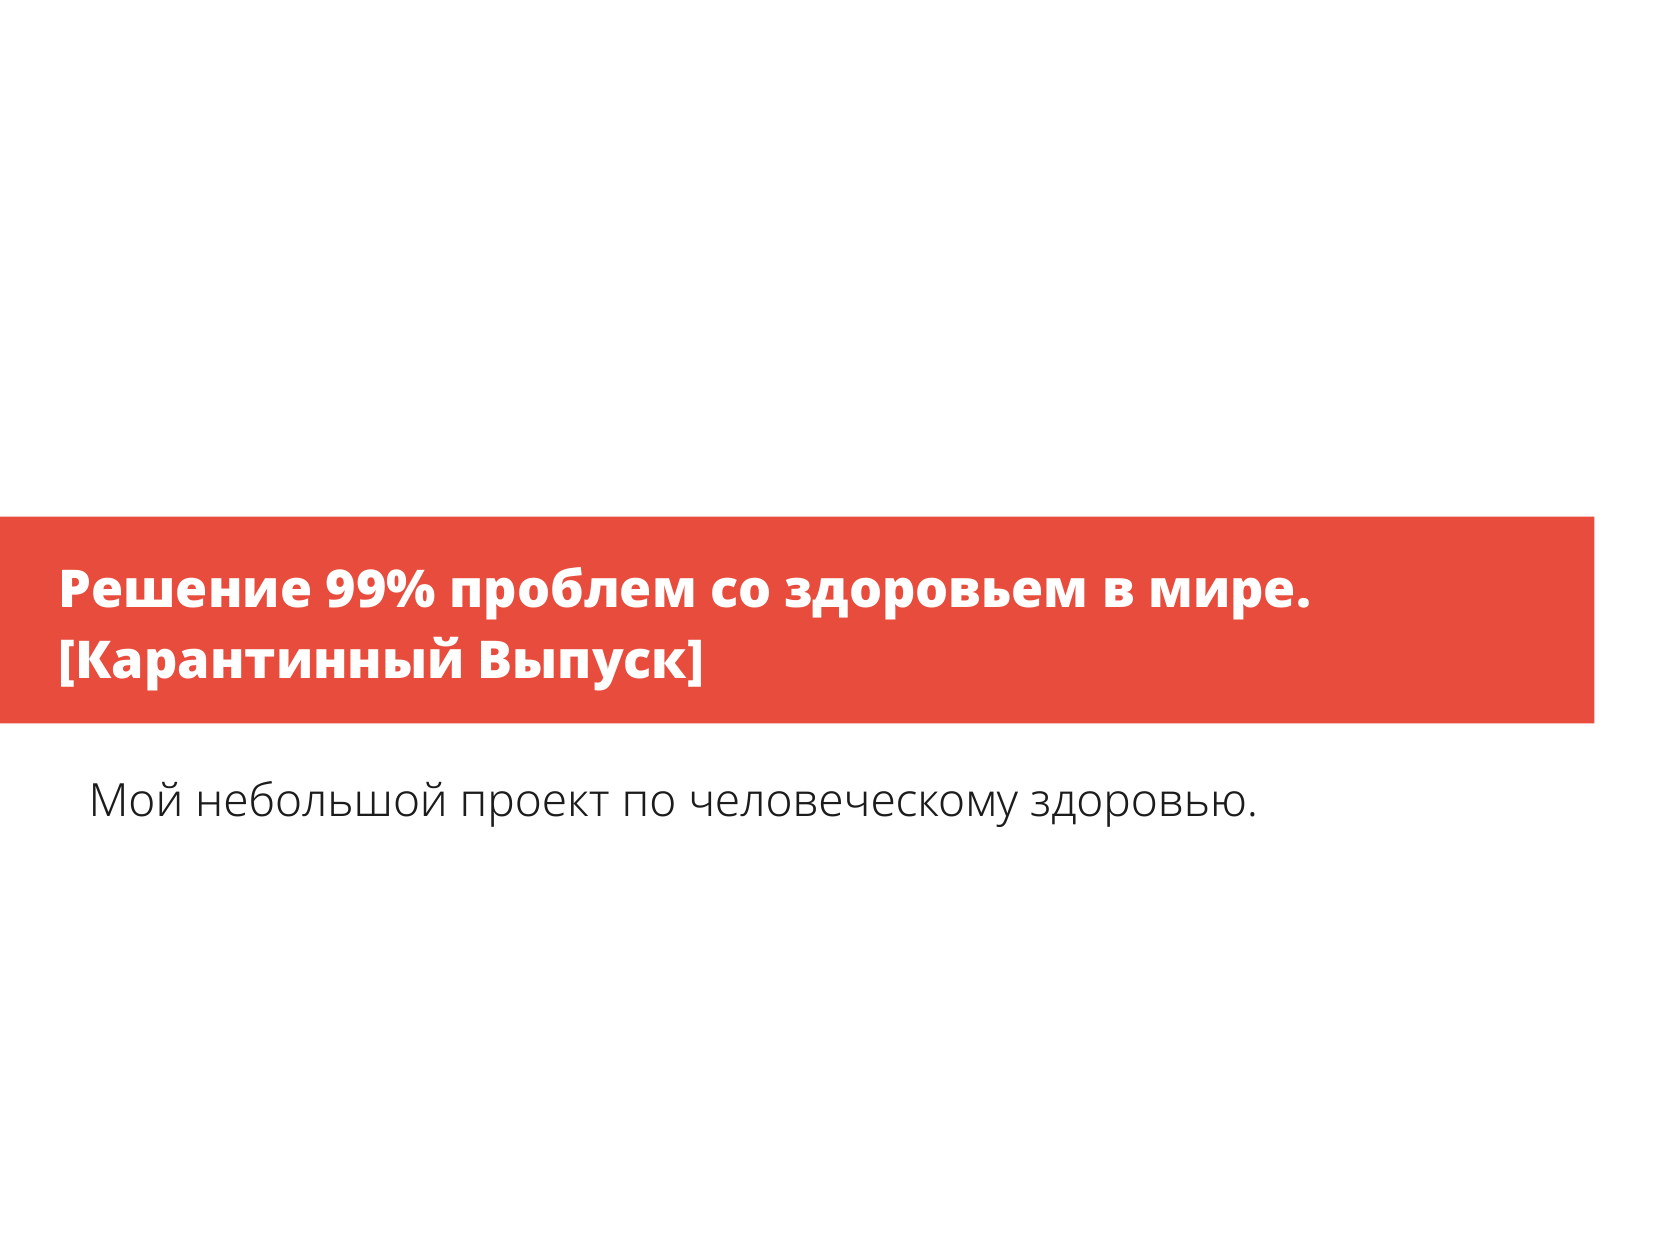

# Решение 99% проблем со здоровьем в мире. [Карантинный Выпуск]
Мой небольшой проект по человеческому здоровью.